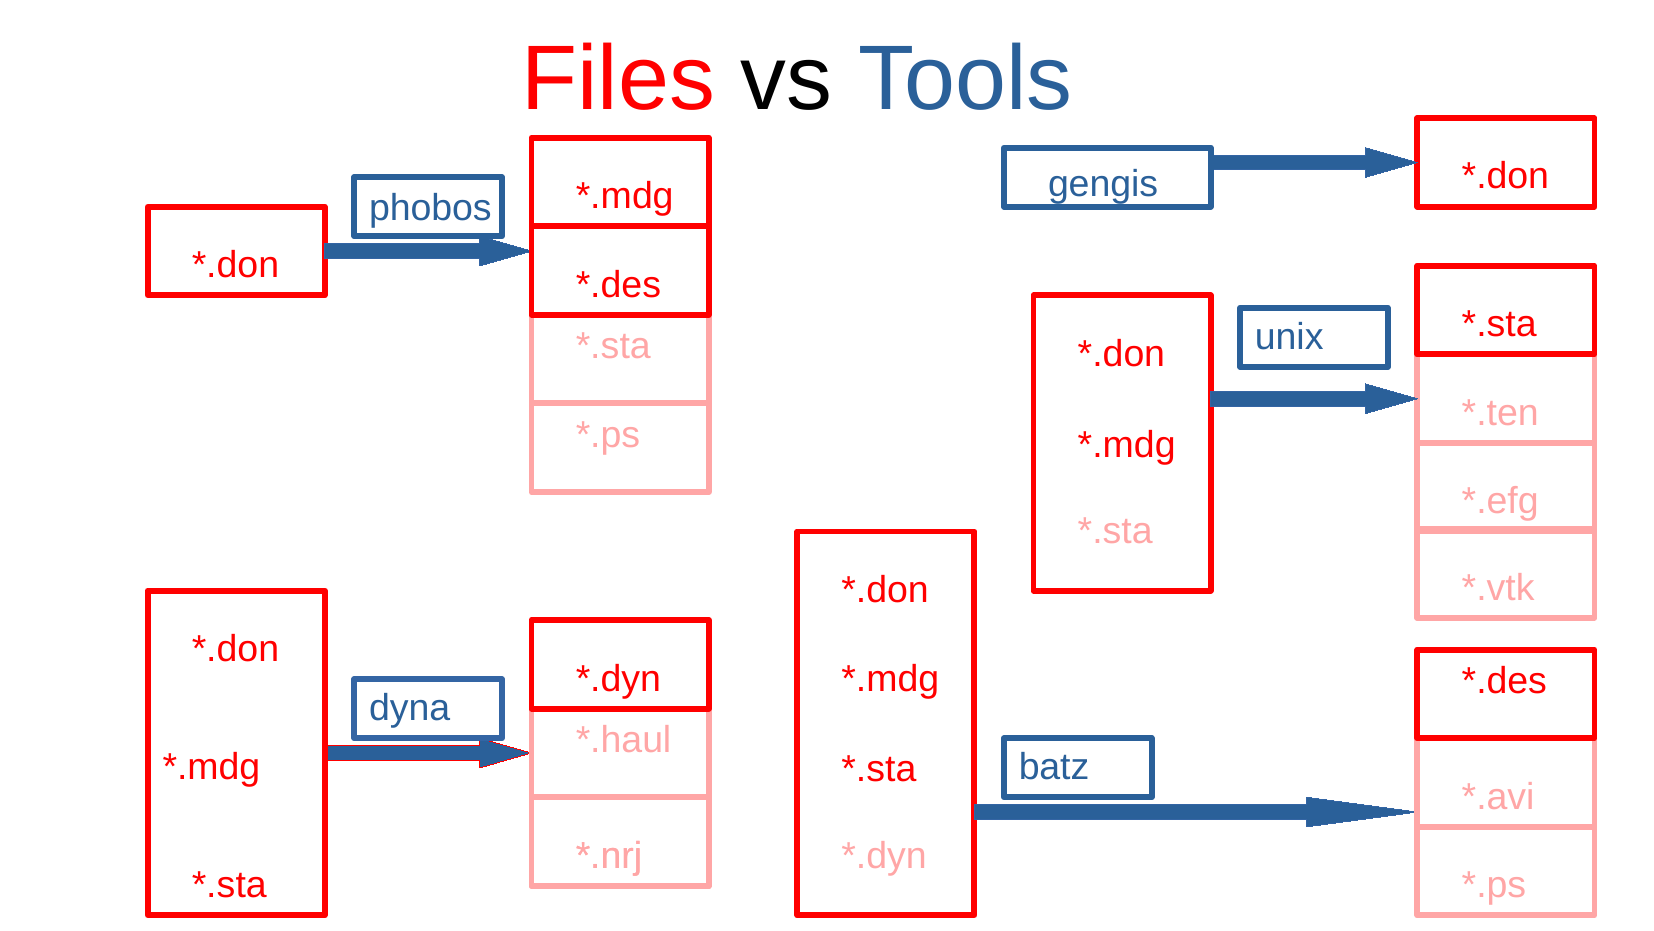

# Files vs Tools
*.mdg
*.don
gengis
phobos
*.des
*.don
*.sta
unix
*.sta
*.don
*.ten
*.ps
*.mdg
*.efg
*.sta
*.vtk
*.don
*.don
*.dyn
*.mdg
*.des
dyna
*.haul
*.mdg
batz
*.avi
*.sta
*.nrj
*.nrj
*.dyn
*.ps
*.sta